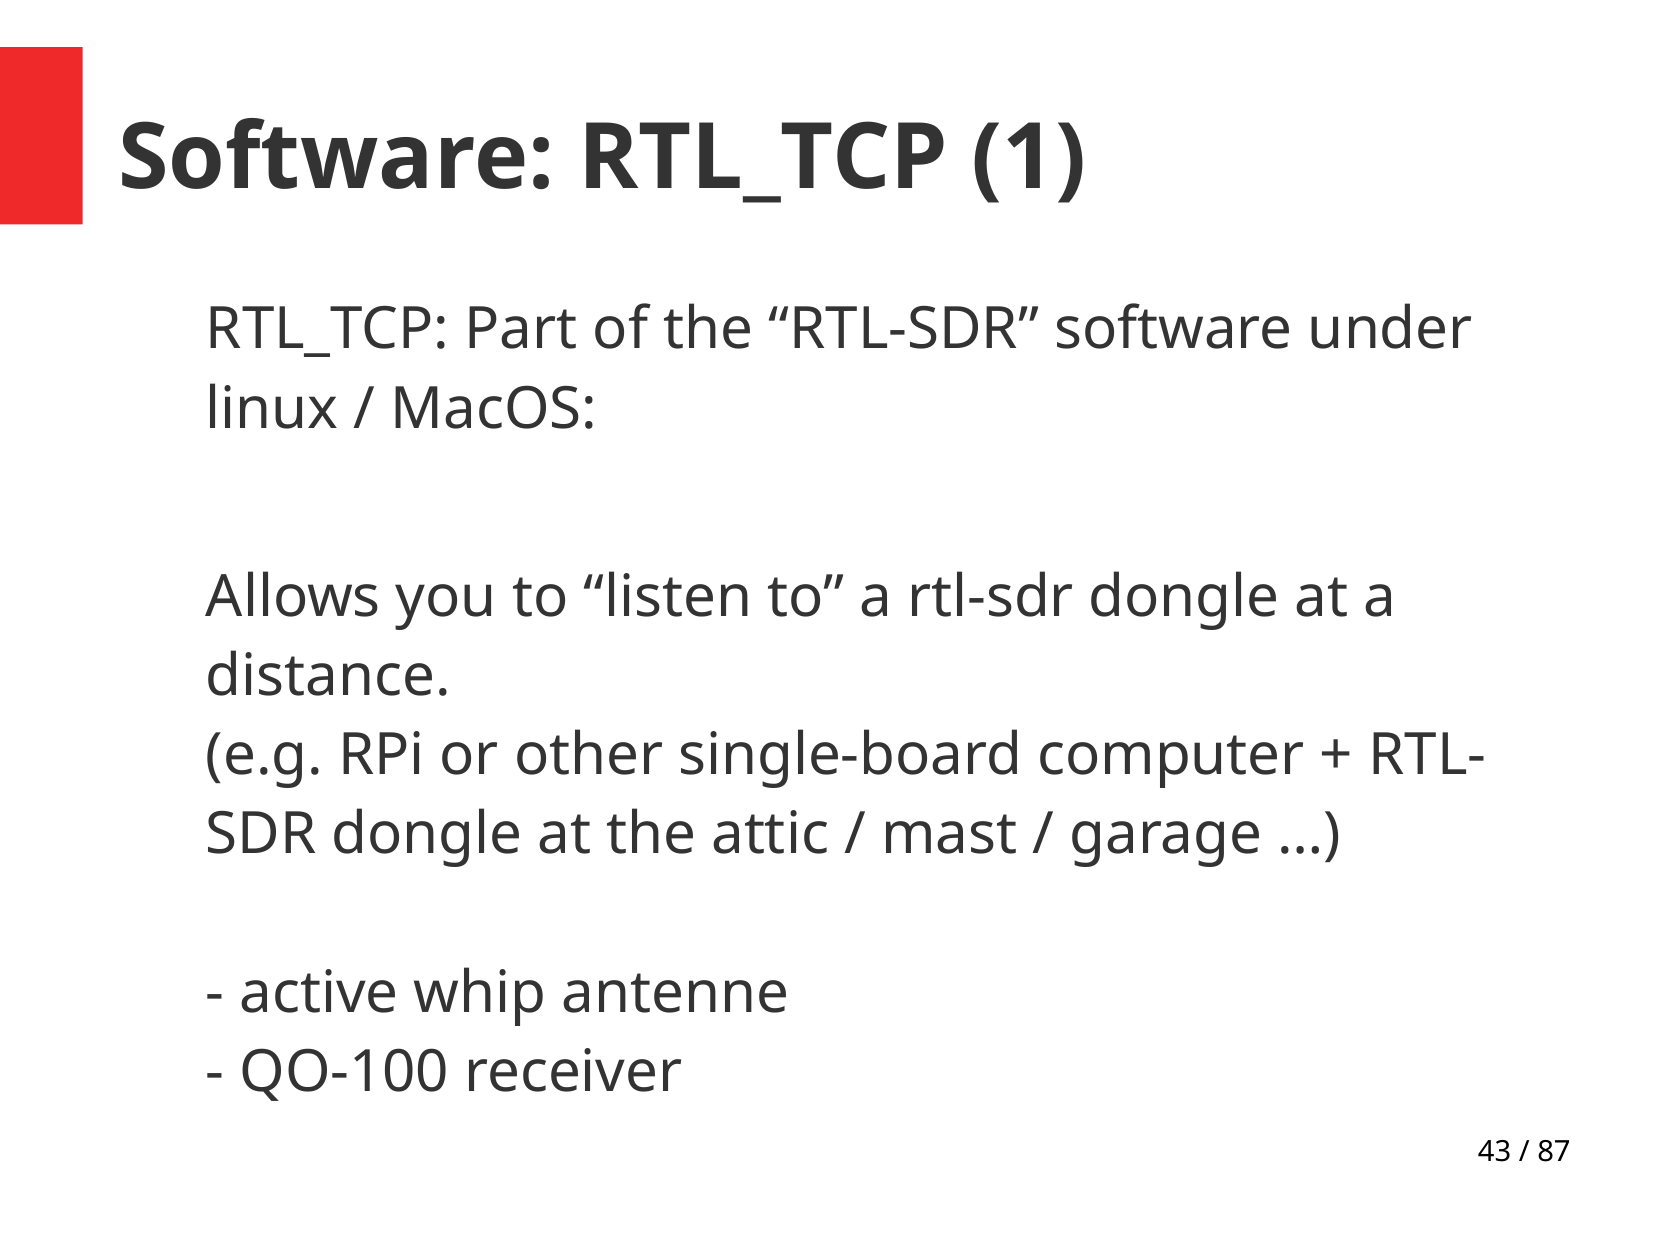

# Software: RTL_TCP (1)
RTL_TCP: Part of the “RTL-SDR” software under linux / MacOS:
Allows you to “listen to” a rtl-sdr dongle at a distance.
(e.g. RPi or other single-board computer + RTL-SDR dongle at the attic / mast / garage …)
- active whip antenne
- QO-100 receiver
43